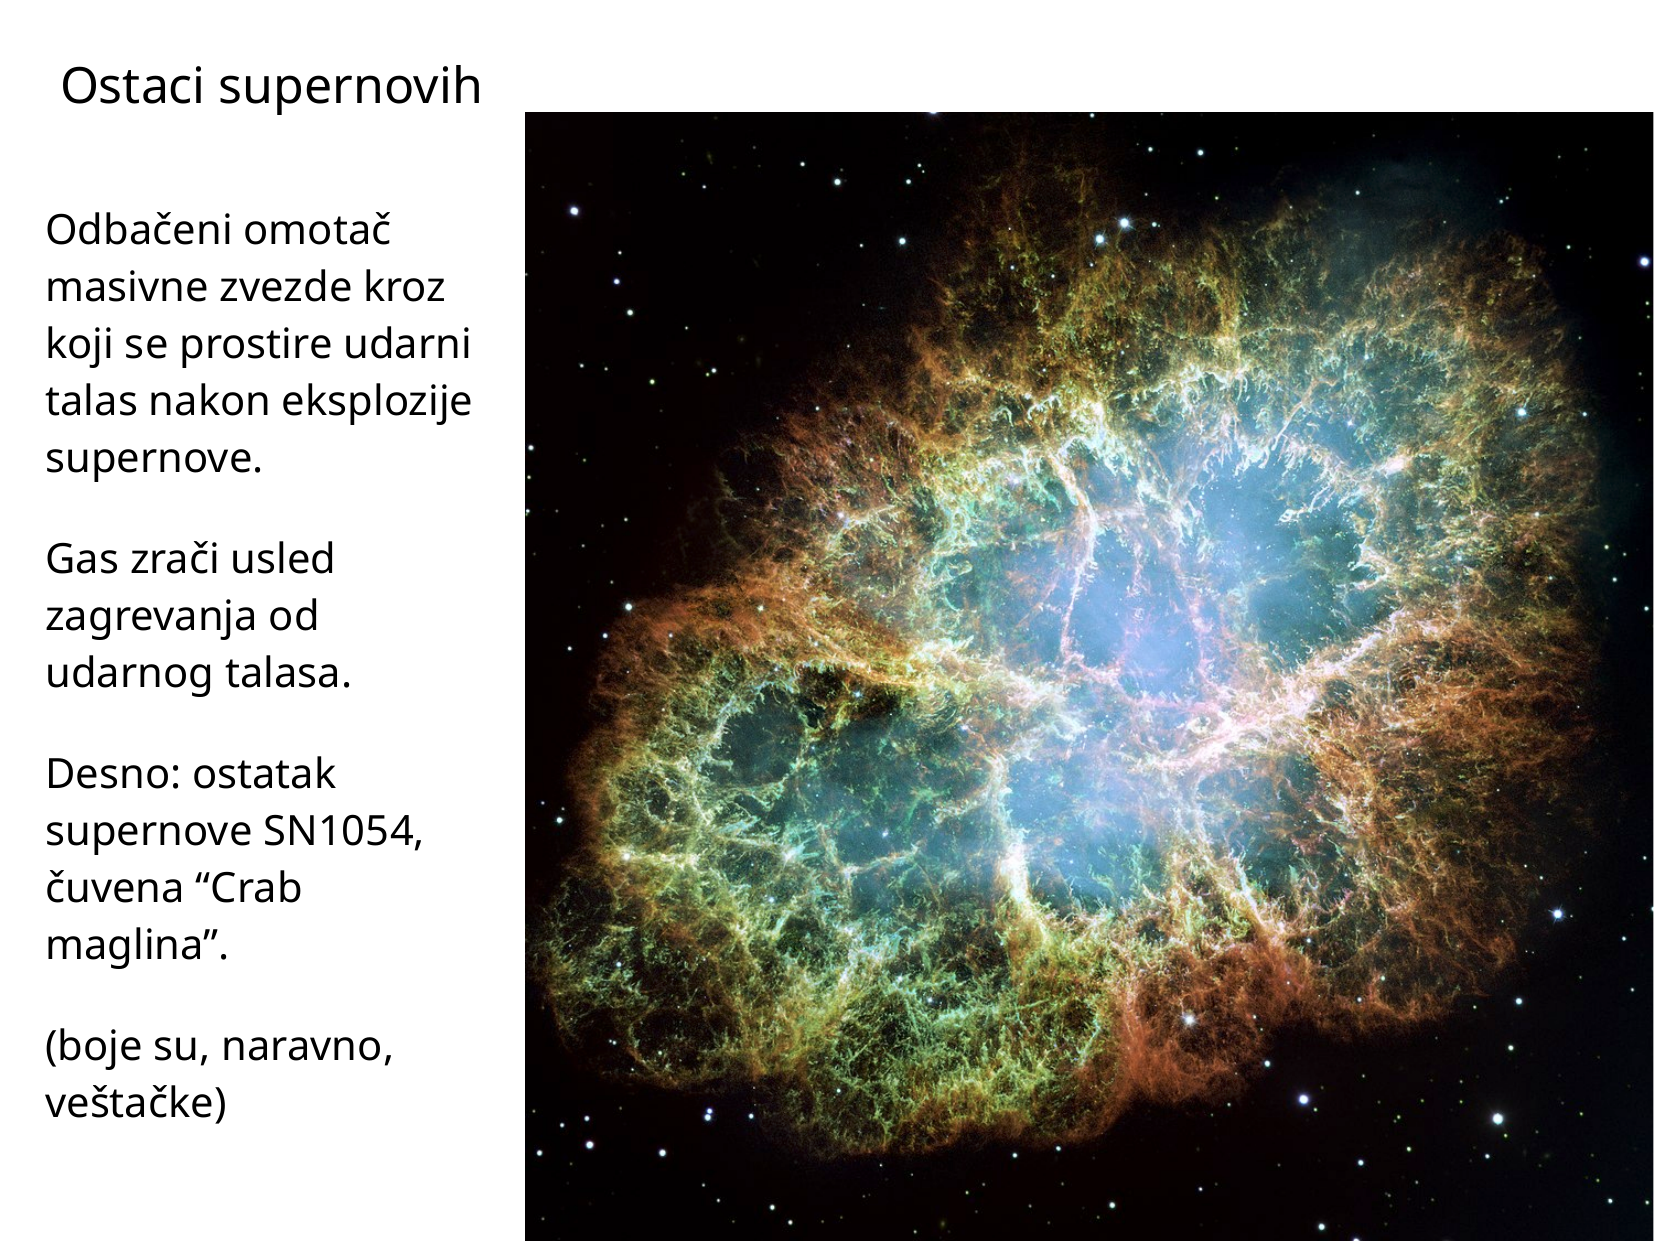

# Ostaci supernovih
Odbačeni omotač masivne zvezde kroz koji se prostire udarni talas nakon eksplozije supernove.
Gas zrači usled zagrevanja od udarnog talasa.
Desno: ostatak supernove SN1054, čuvena “Crab maglina”.
(boje su, naravno, veštačke)